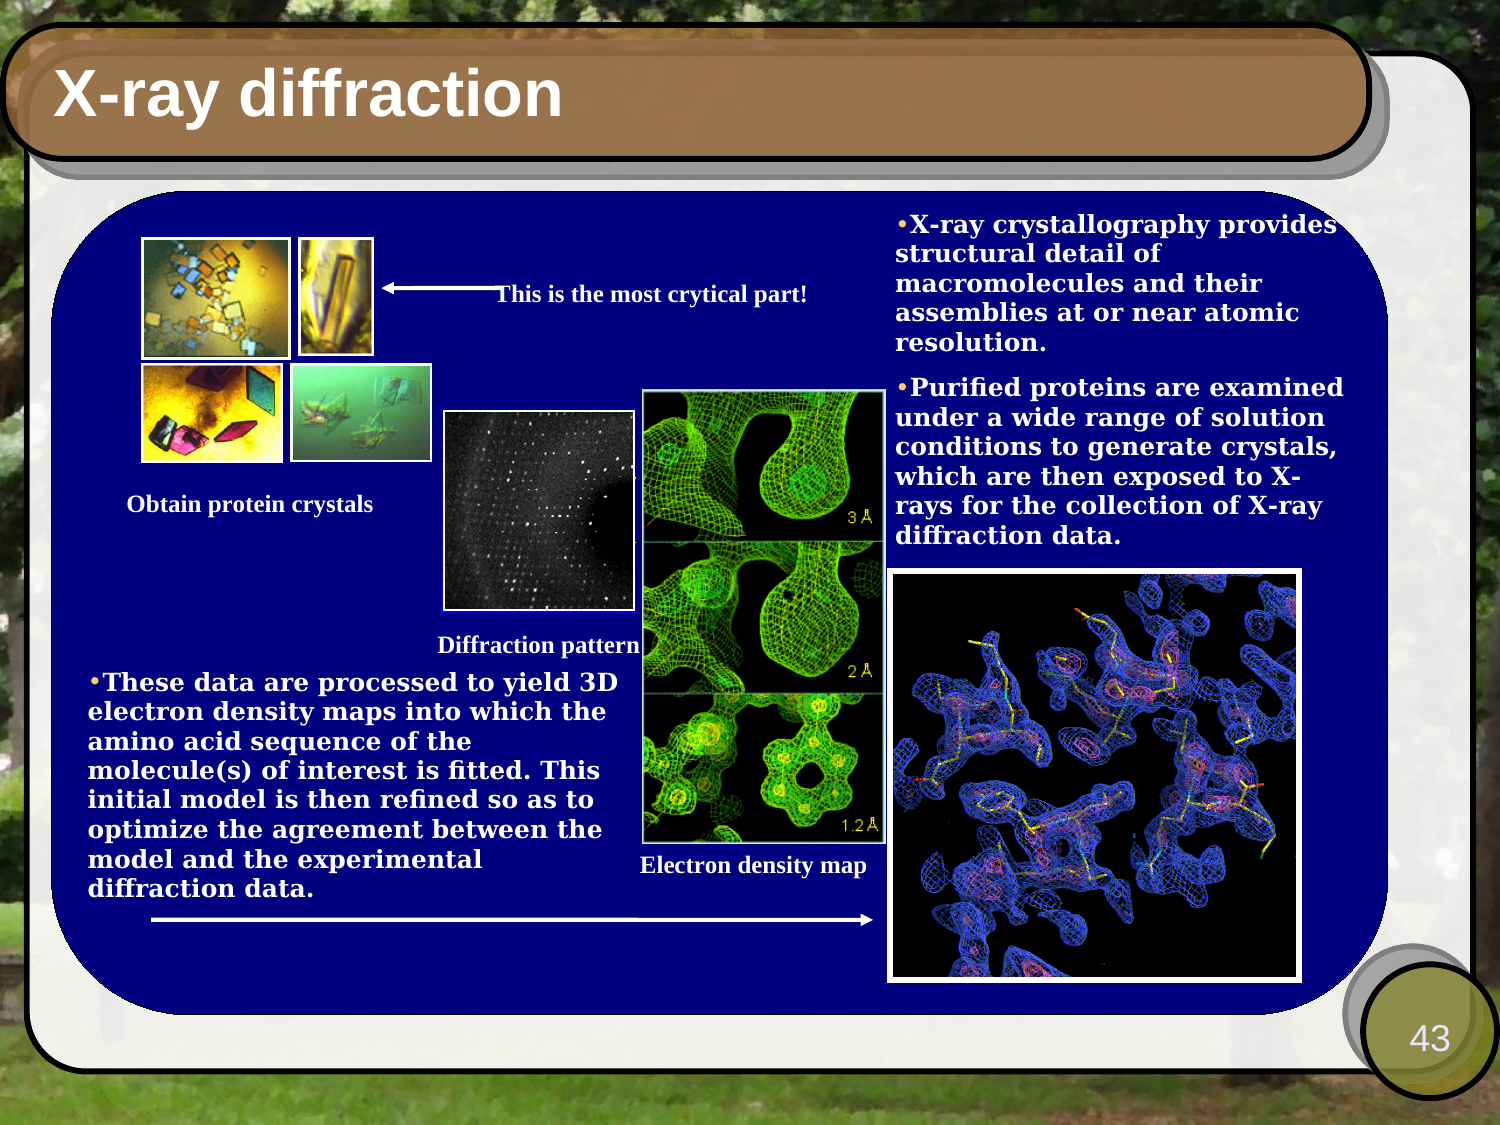

# X-ray diffraction
X-ray crystallography provides structural detail of macromolecules and their assemblies at or near atomic resolution.
Purified proteins are examined under a wide range of solution conditions to generate crystals, which are then exposed to X-rays for the collection of X-ray diffraction data.
This is the most crytical part!
Obtain protein crystals
Diffraction pattern
These data are processed to yield 3D electron density maps into which the amino acid sequence of the molecule(s) of interest is fitted. This initial model is then refined so as to optimize the agreement between the model and the experimental diffraction data.
Electron density map
43